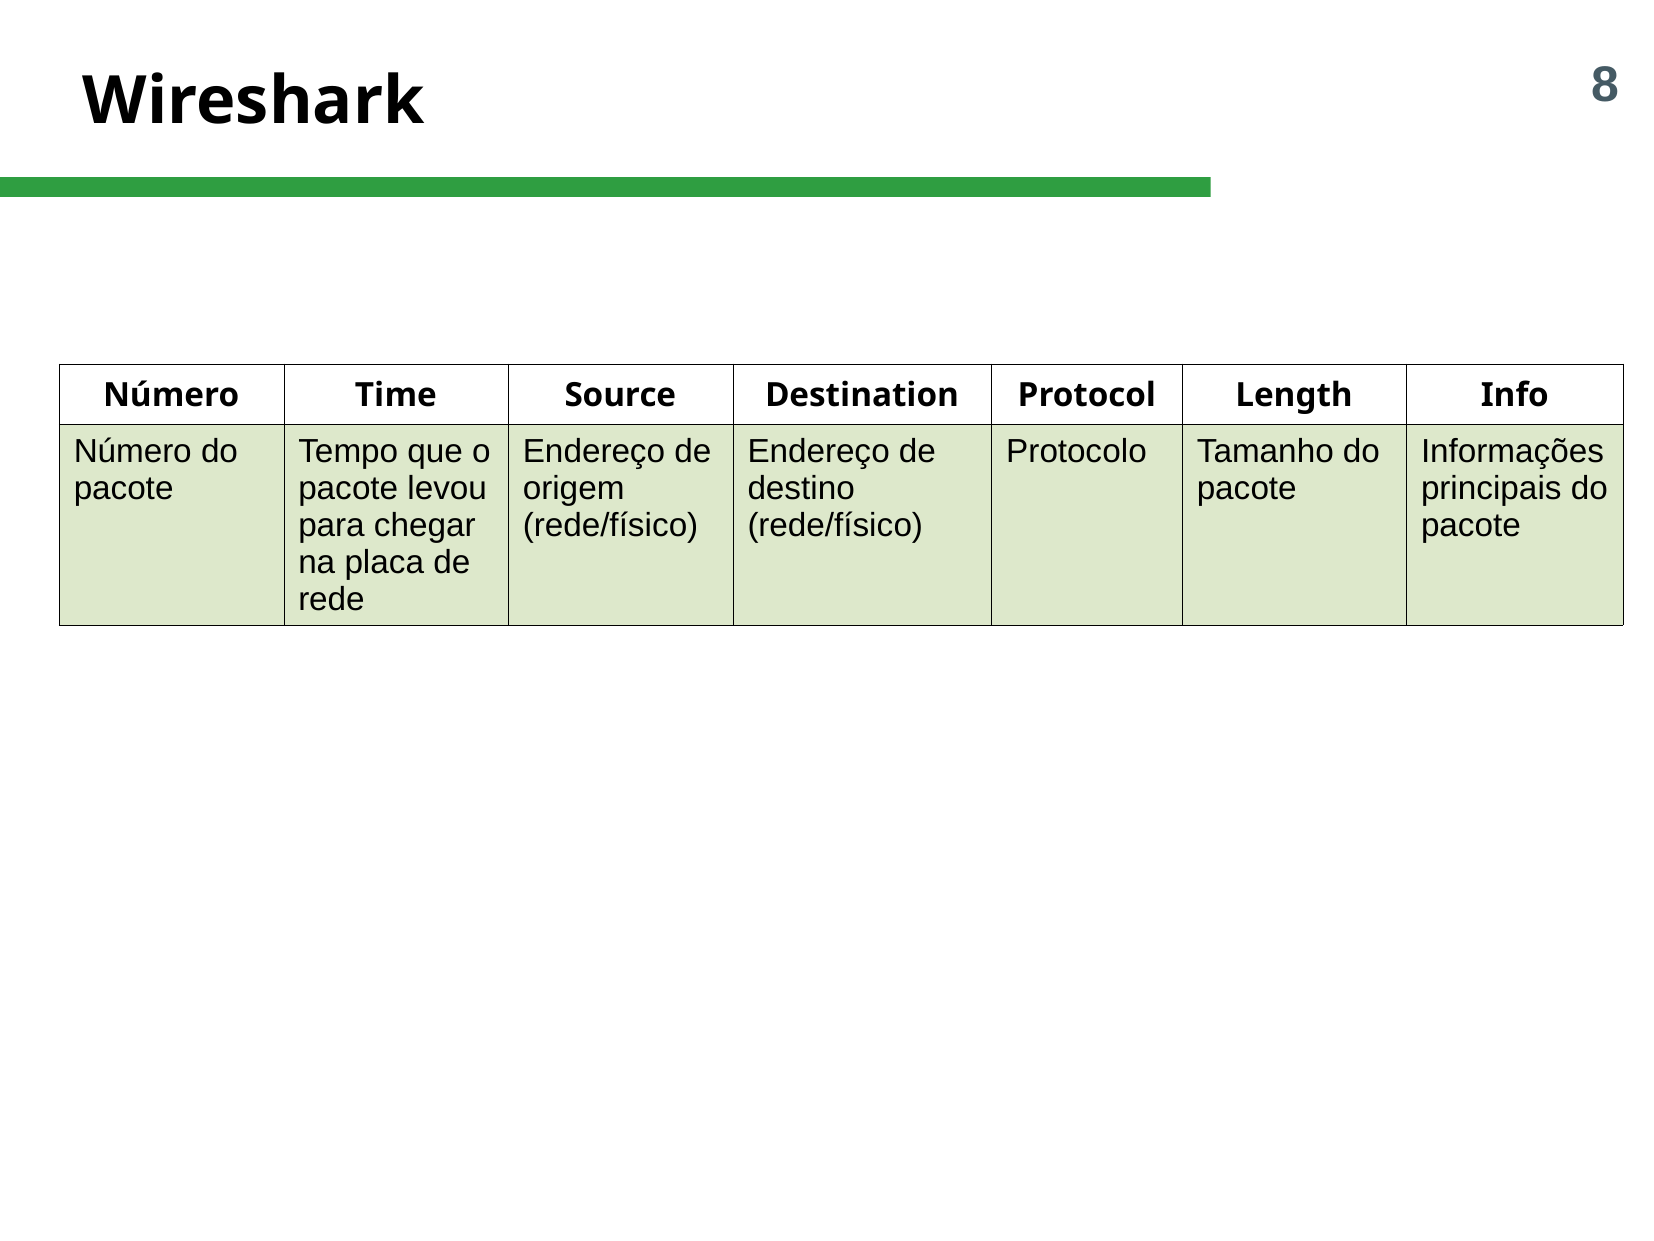

# Wireshark
| Número | Time | Source | Destination | Protocol | Length | Info |
| --- | --- | --- | --- | --- | --- | --- |
| Número do pacote | Tempo que o pacote levou para chegar na placa de rede | Endereço de origem (rede/físico) | Endereço de destino (rede/físico) | Protocolo | Tamanho do pacote | Informações principais do pacote |